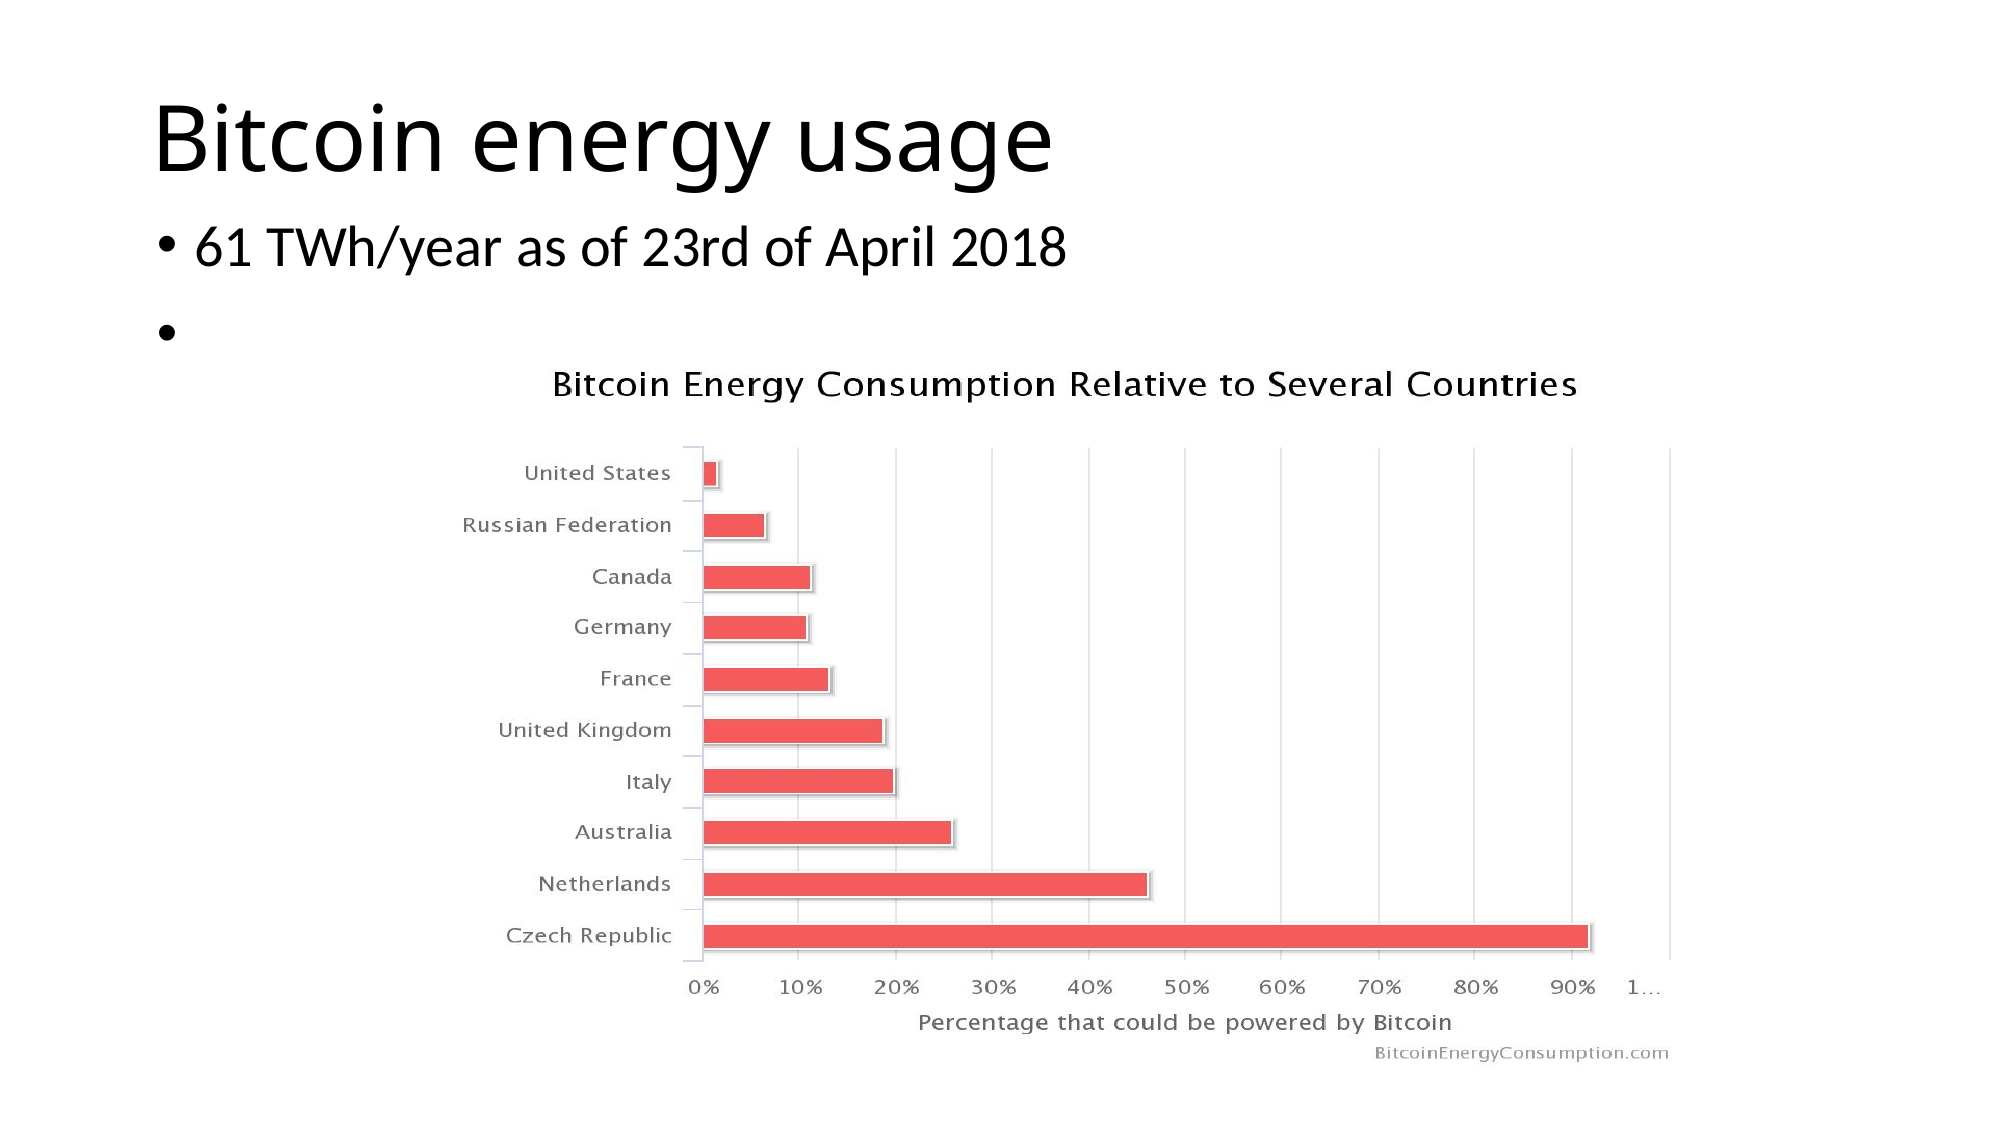

# Bitcoin energy usage
61 TWh/year as of 23rd of April 2018